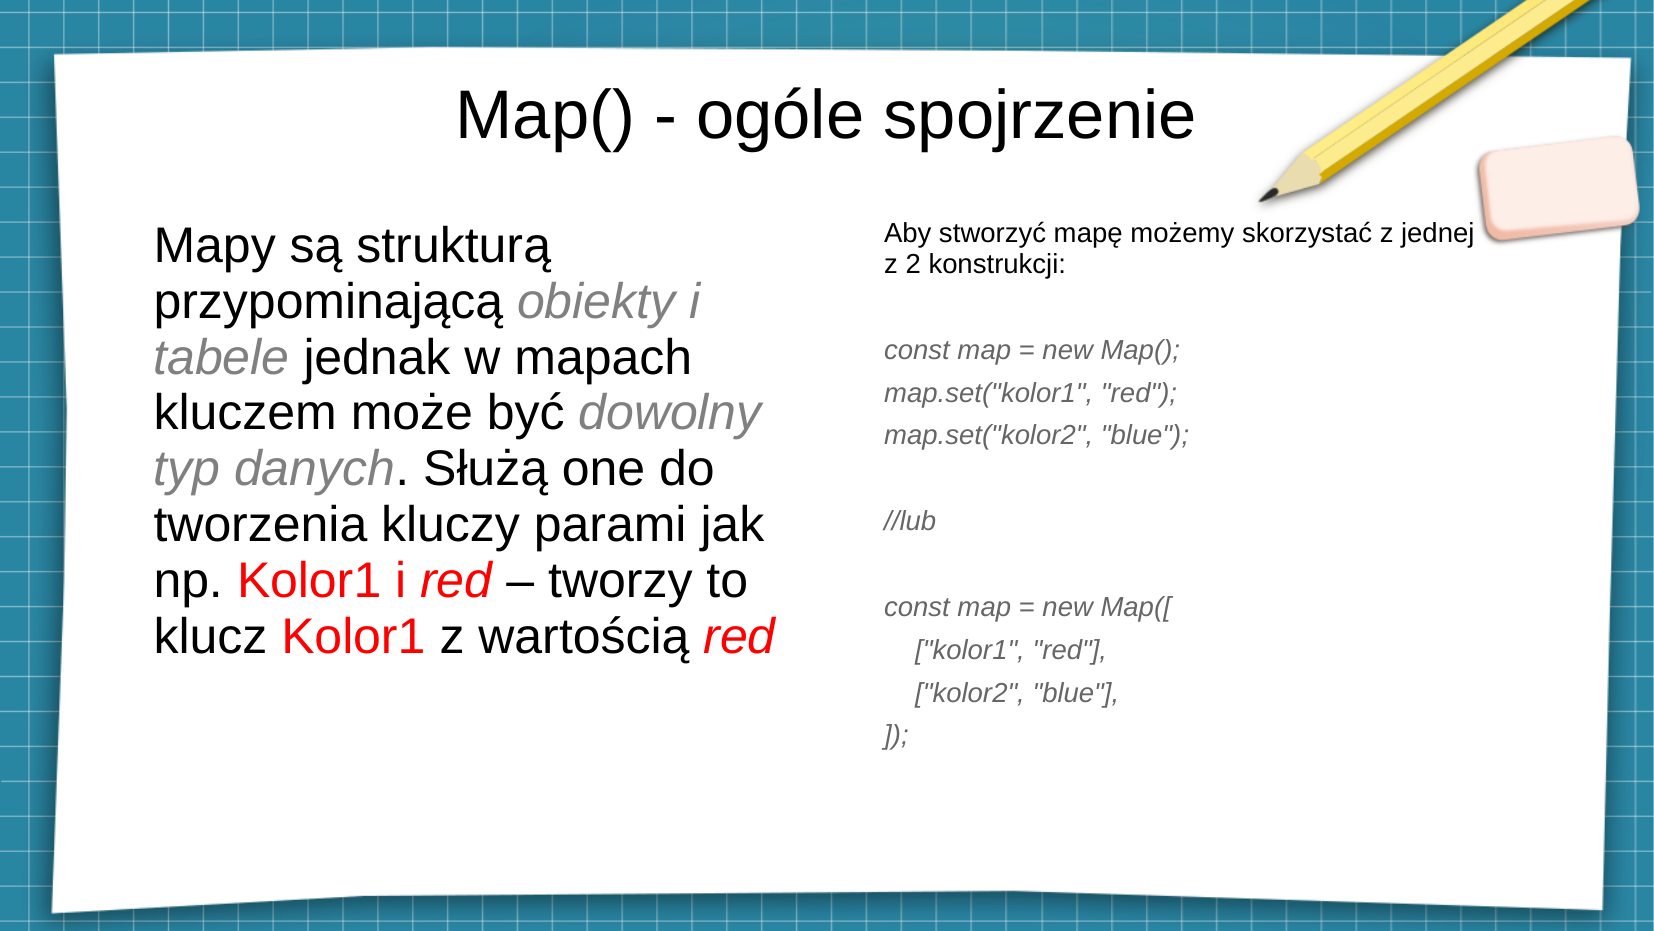

# Map() - ogóle spojrzenie
Mapy są strukturą przypominającą obiekty i tabele jednak w mapach kluczem może być dowolny typ danych. Służą one do tworzenia kluczy parami jak np. Kolor1 i red – tworzy to klucz Kolor1 z wartością red
Aby stworzyć mapę możemy skorzystać z jednej z 2 konstrukcji:
const map = new Map();
map.set("kolor1", "red");
map.set("kolor2", "blue");
//lub
const map = new Map([
 ["kolor1", "red"],
 ["kolor2", "blue"],
]);